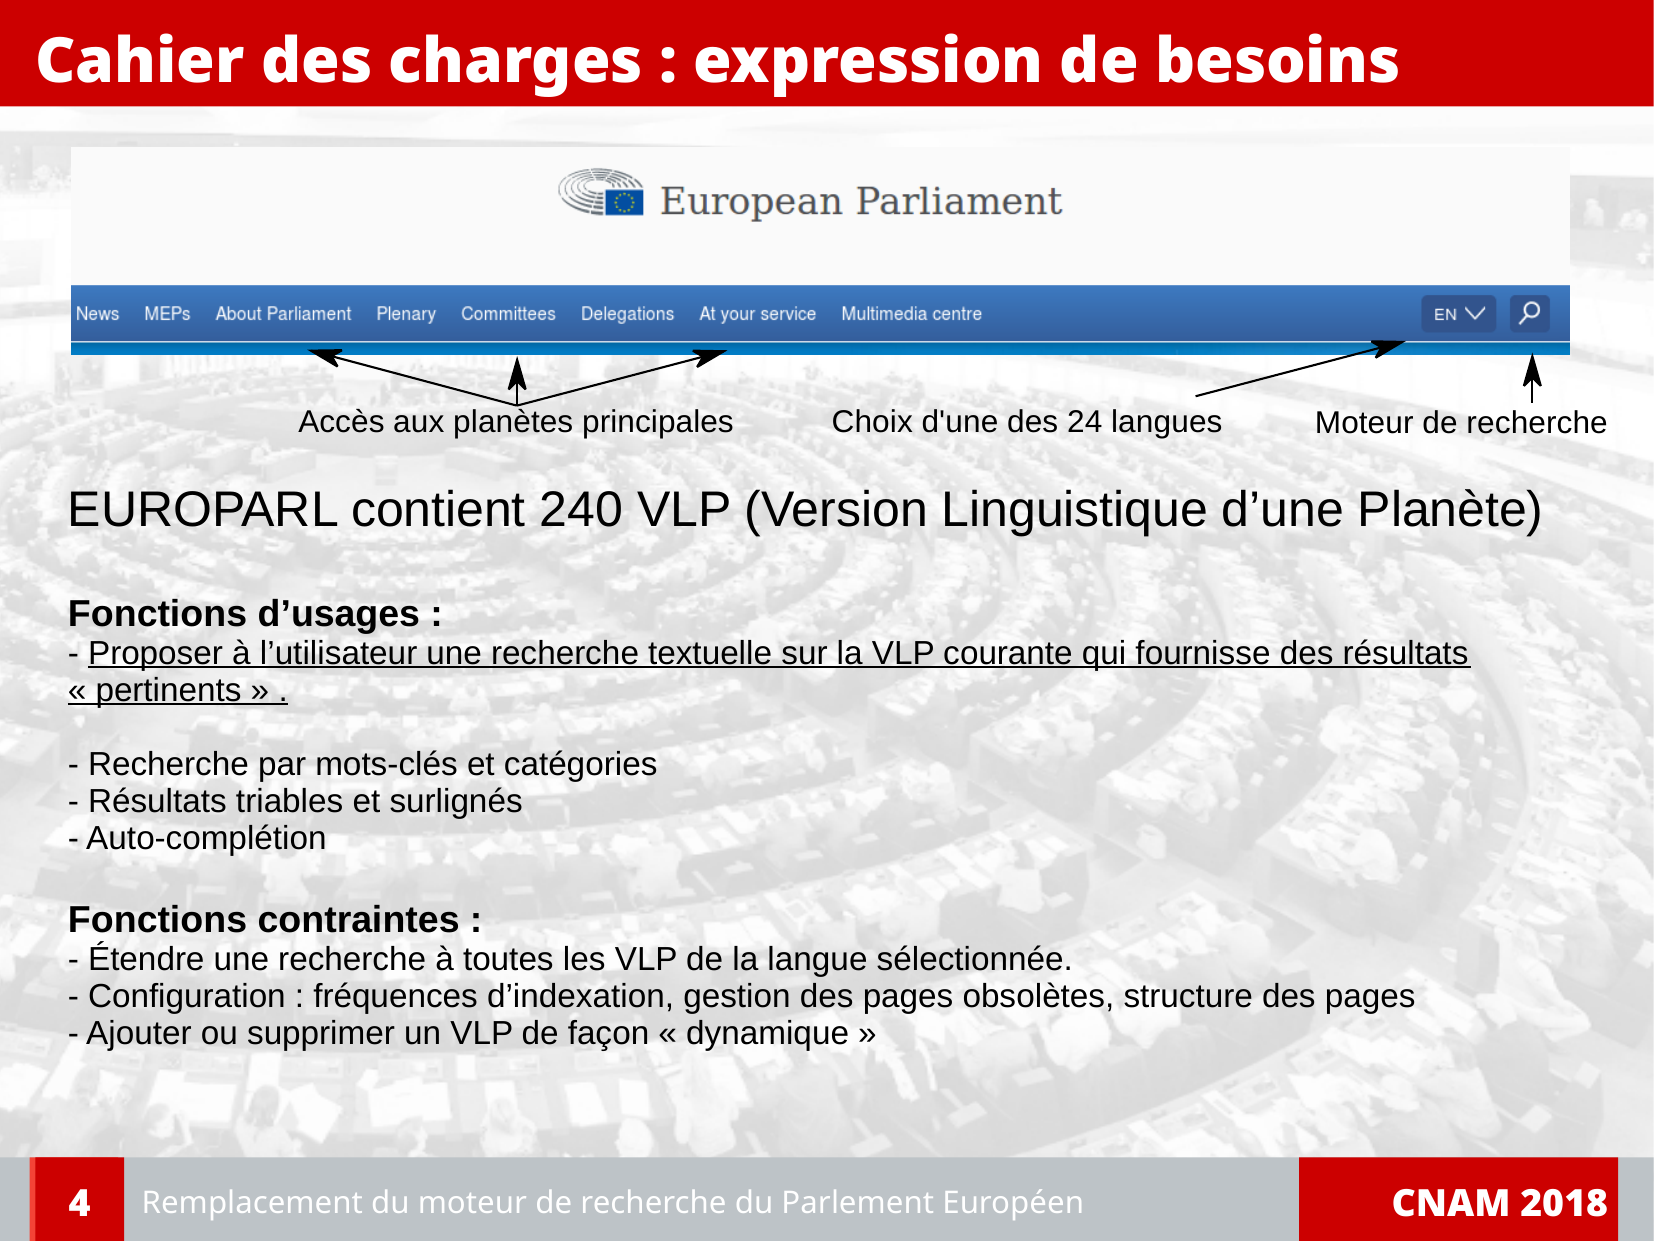

# Cahier des charges : expression de besoins
EUROPARL contient 240 VLP (Version Linguistique d’une Planète)
Fonctions d’usages :
- Proposer à l’utilisateur une recherche textuelle sur la VLP courante qui fournisse des résultats « pertinents » .
- Recherche par mots-clés et catégories
- Résultats triables et surlignés
- Auto-complétion
Fonctions contraintes :
- Étendre une recherche à toutes les VLP de la langue sélectionnée.
- Configuration : fréquences d’indexation, gestion des pages obsolètes, structure des pages
- Ajouter ou supprimer un VLP de façon « dynamique »
4
Remplacement du moteur de recherche du Parlement Européen